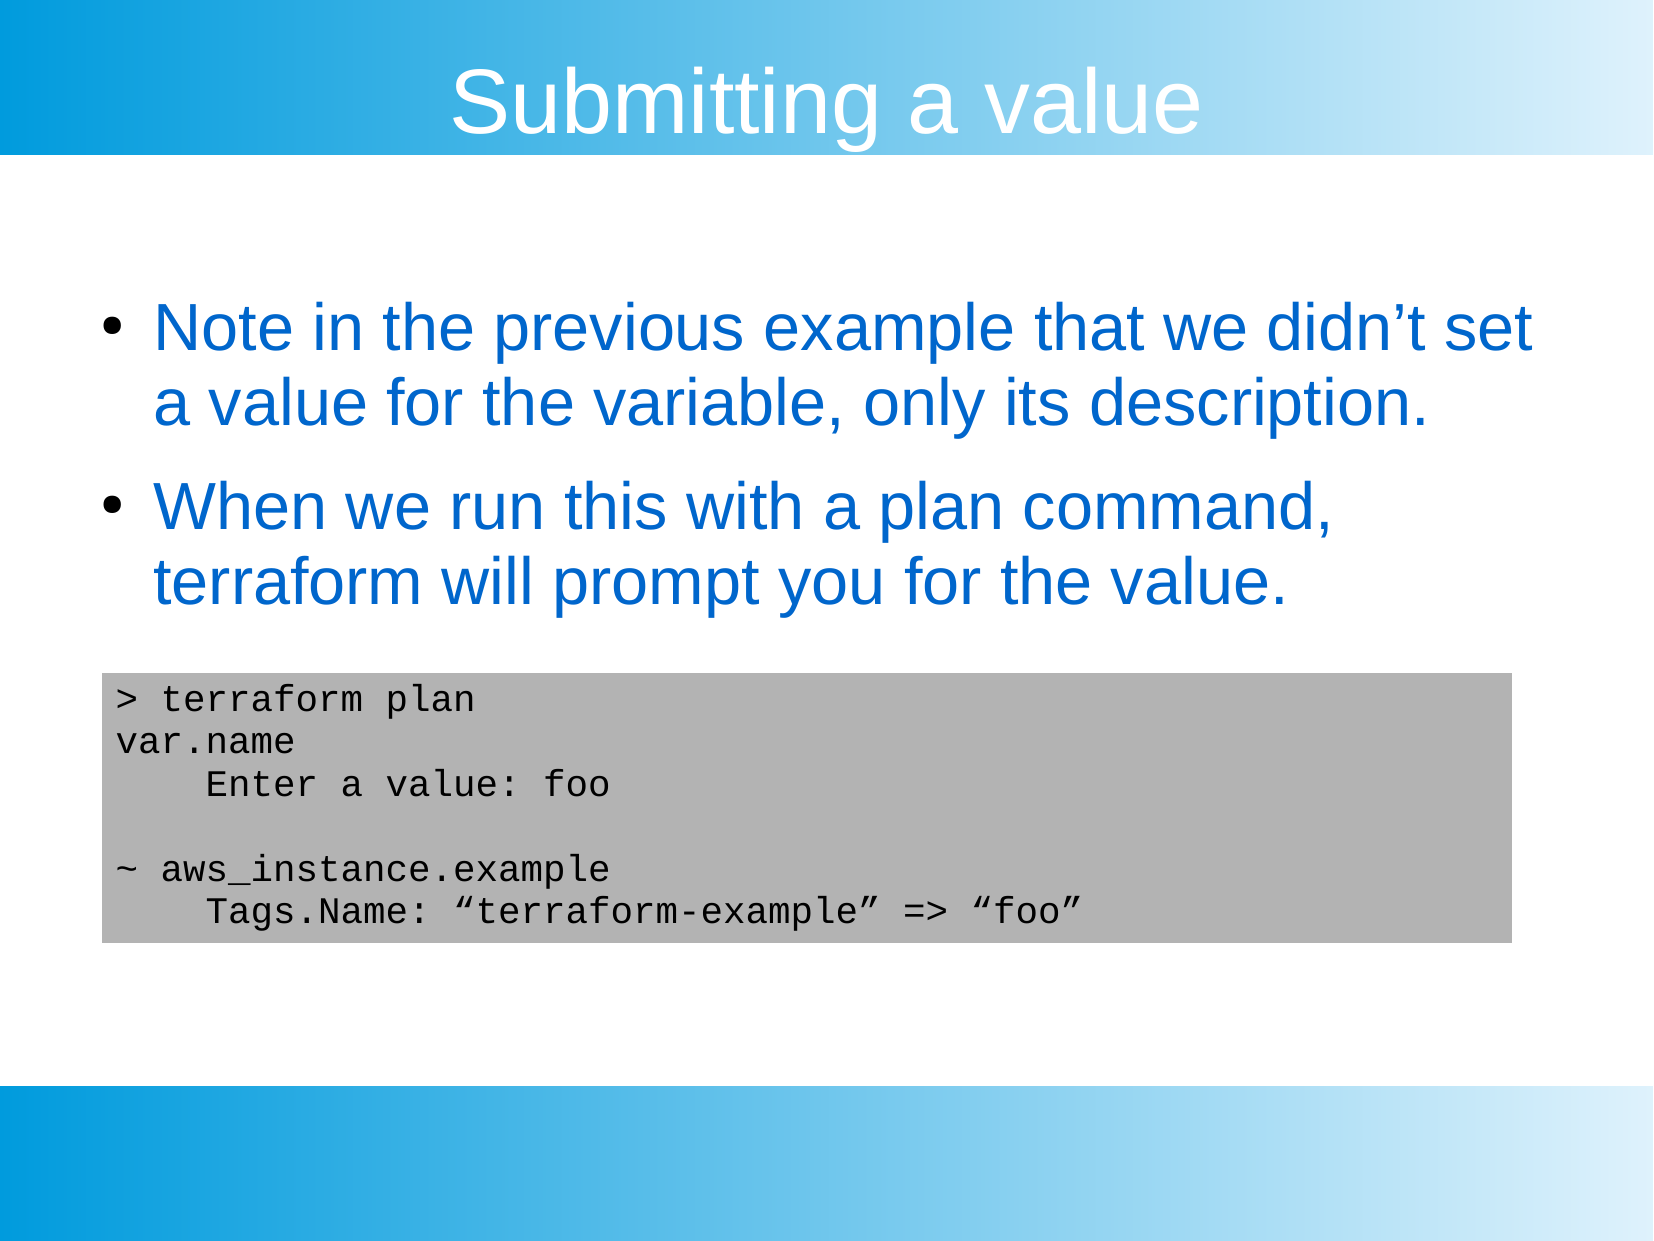

# Submitting a value
Note in the previous example that we didn’t set a value for the variable, only its description.
When we run this with a plan command, terraform will prompt you for the value.
| > terraform plan var.name Enter a value: foo ~ aws\_instance.example Tags.Name: “terraform-example” => “foo” |
| --- |